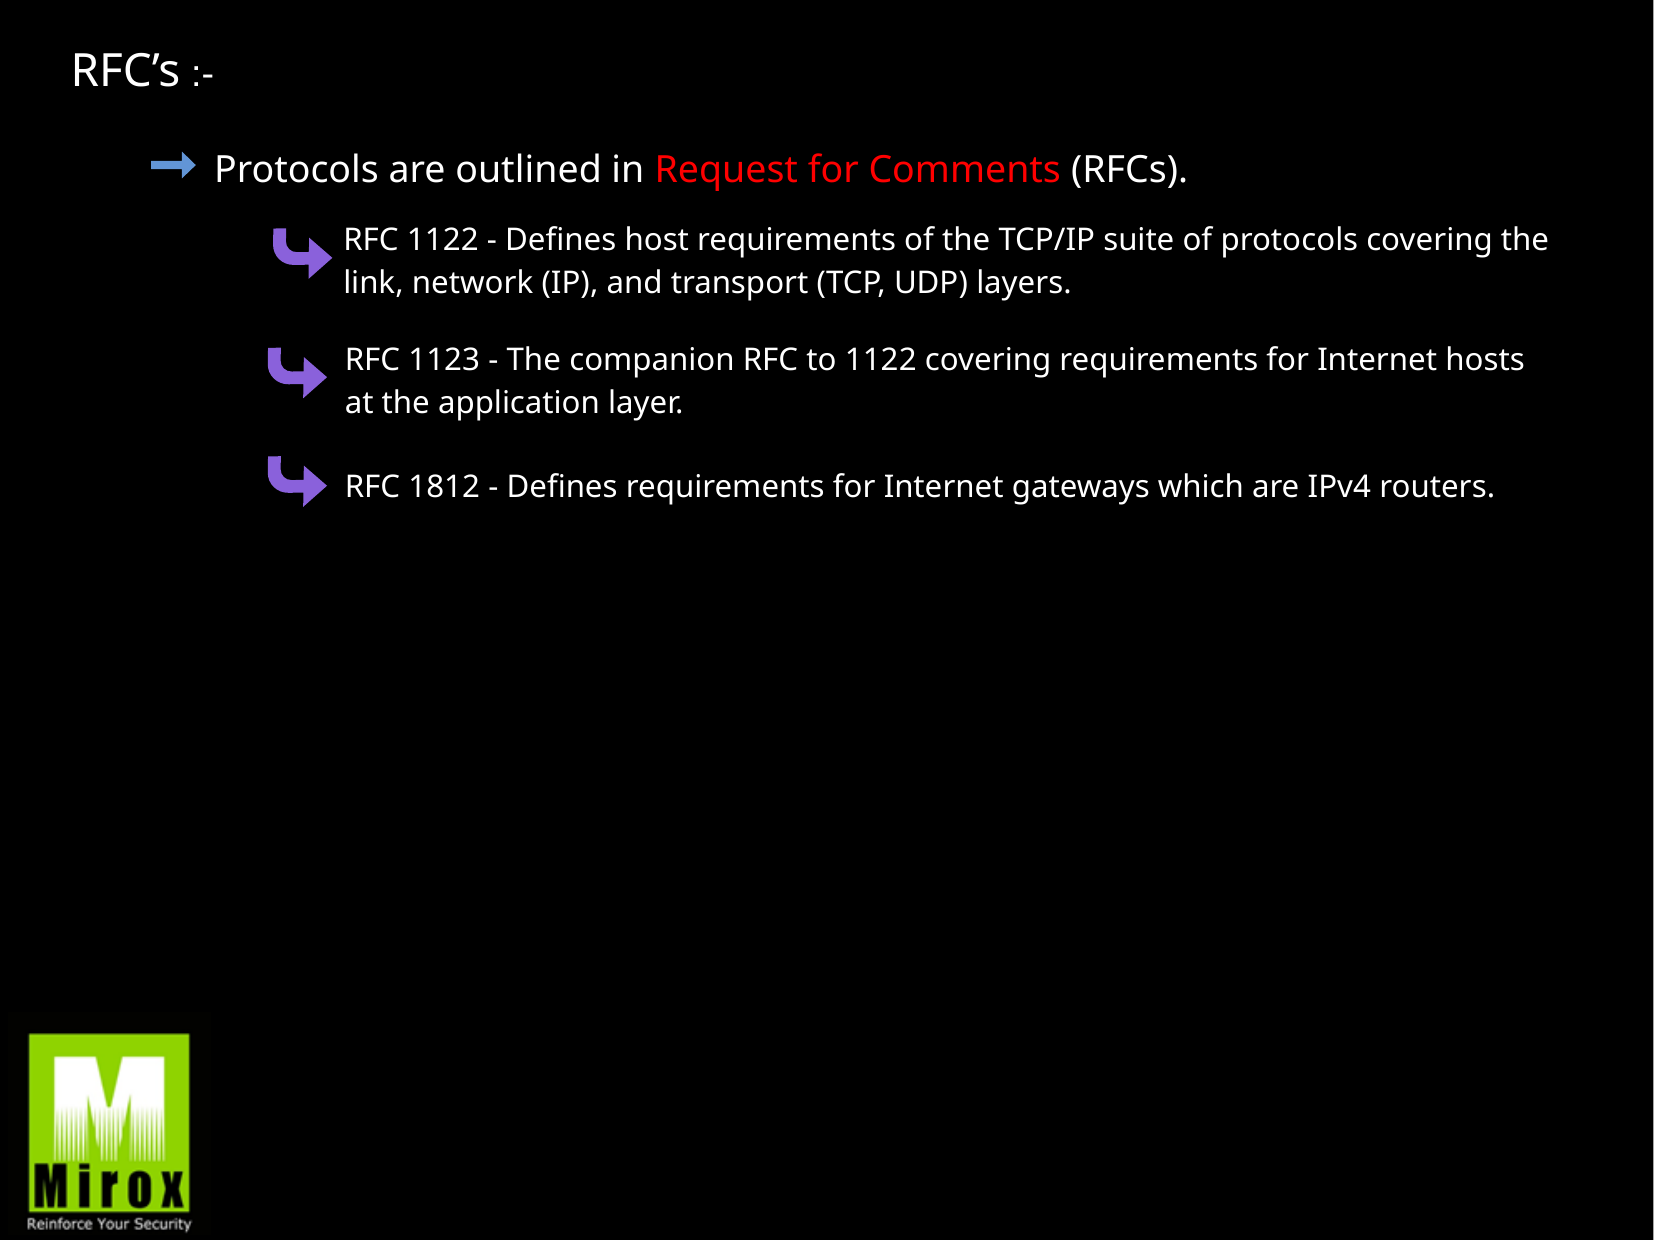

RFC’s :-
Protocols are outlined in Request for Comments (RFCs).
RFC 1122 - Defines host requirements of the TCP/IP suite of protocols covering the link, network (IP), and transport (TCP, UDP) layers.
RFC 1123 - The companion RFC to 1122 covering requirements for Internet hosts at the application layer.
RFC 1812 - Defines requirements for Internet gateways which are IPv4 routers.